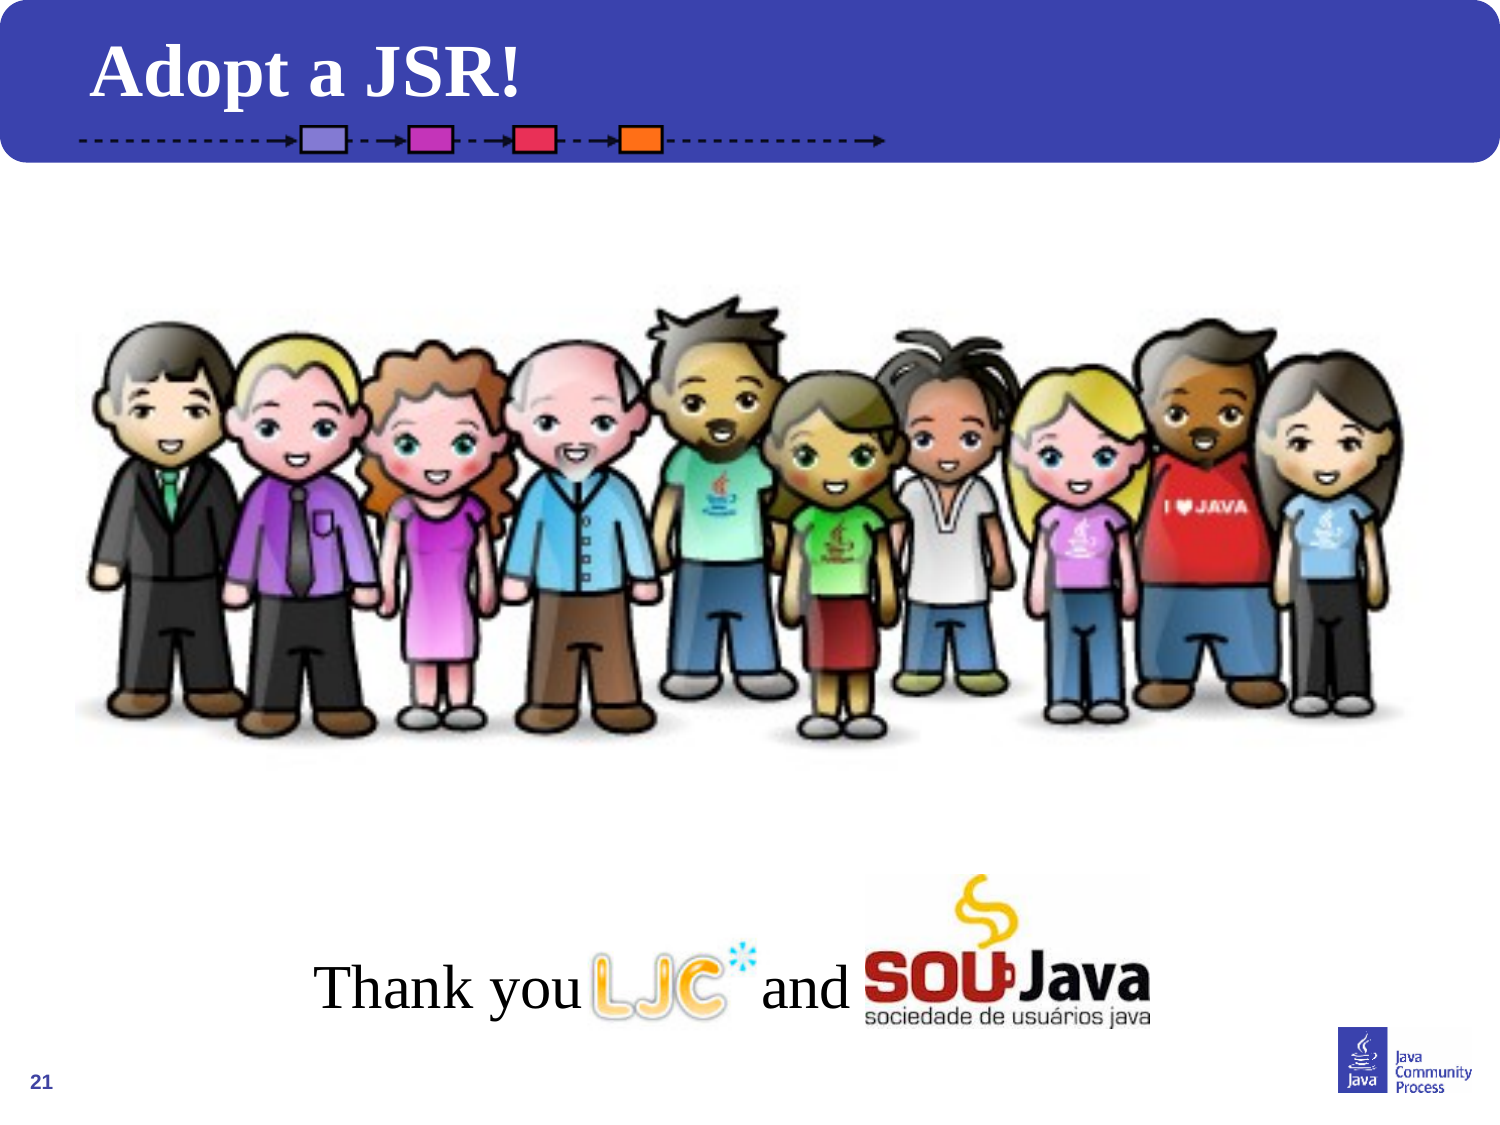

# Adopt a JSR!
Thank you
and